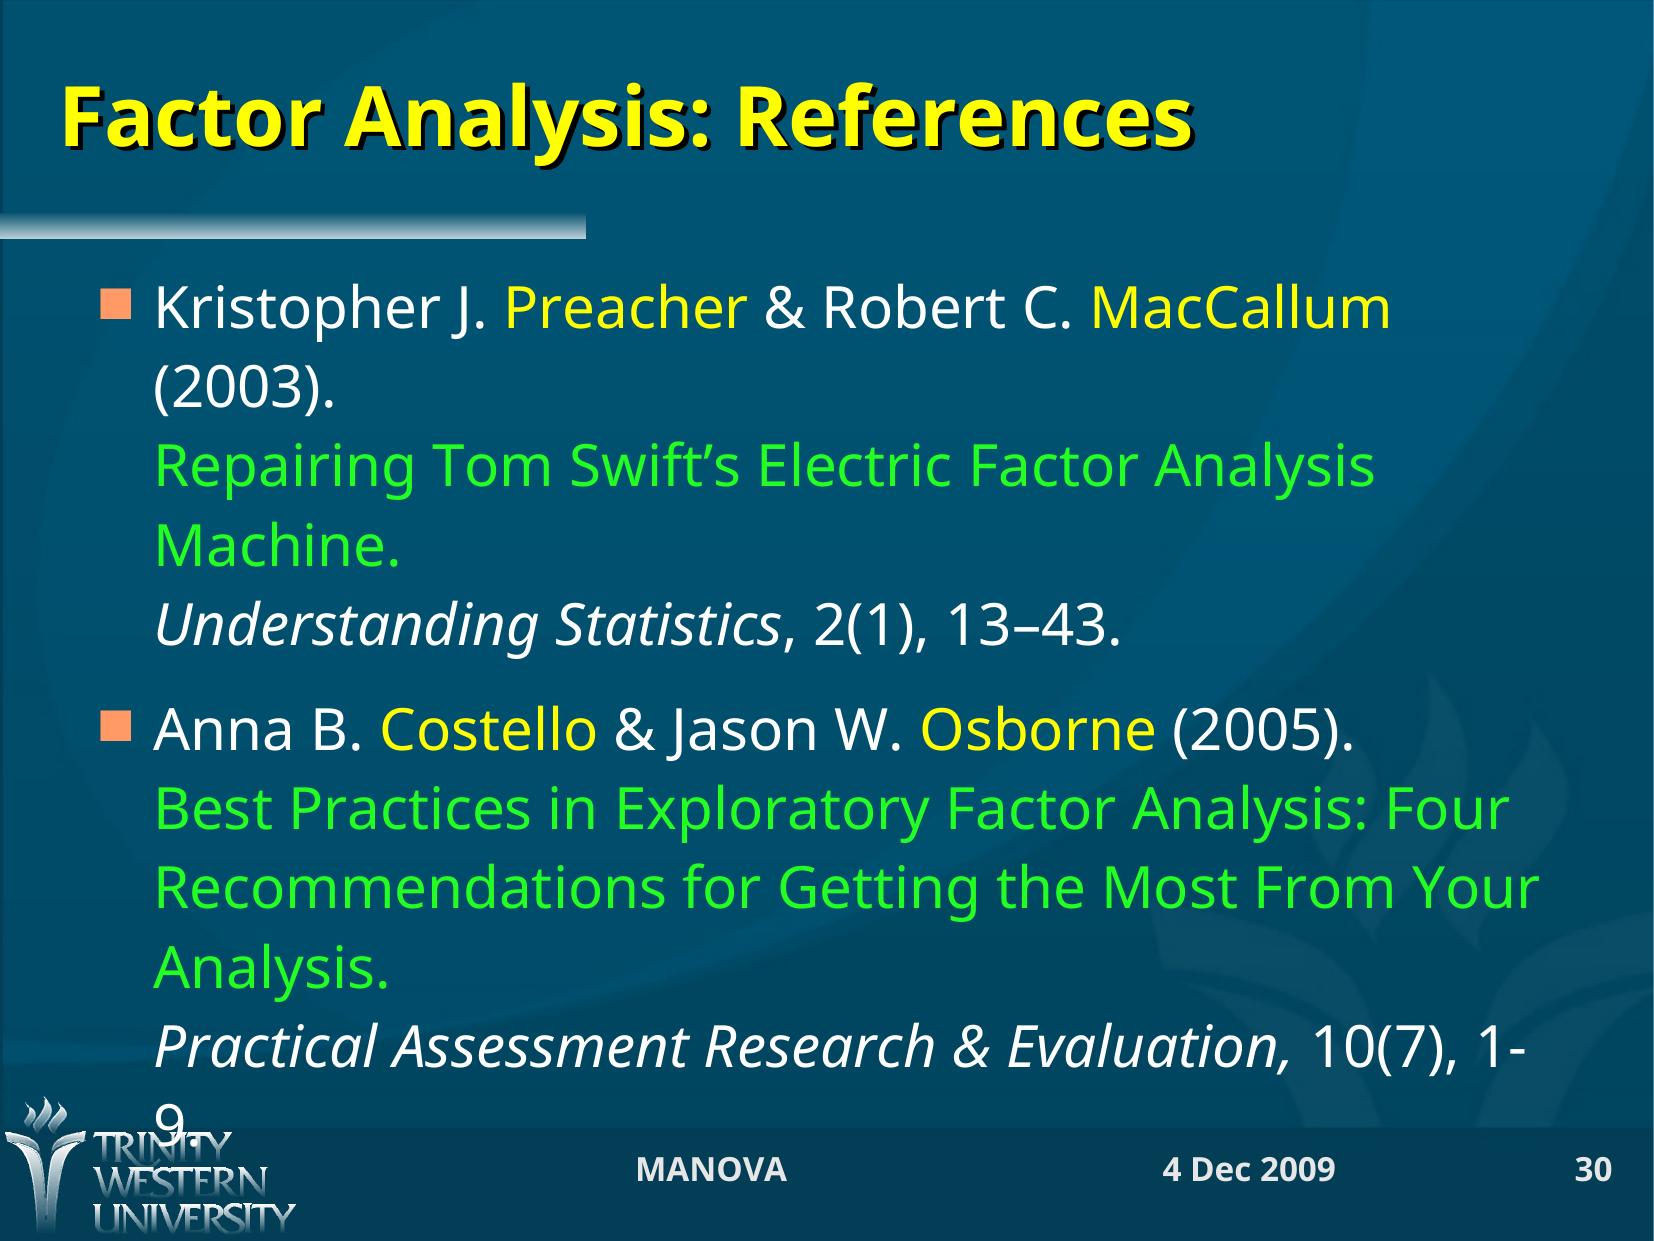

# Factor Analysis: References
Kristopher J. Preacher & Robert C. MacCallum (2003).
Repairing Tom Swift’s Electric Factor Analysis Machine.
Understanding Statistics, 2(1), 13–43.
Anna B. Costello & Jason W. Osborne (2005).
Best Practices in Exploratory Factor Analysis: Four Recommendations for Getting the Most From Your Analysis.
Practical Assessment Research & Evaluation, 10(7), 1-9.
MANOVA
4 Dec 2009
30